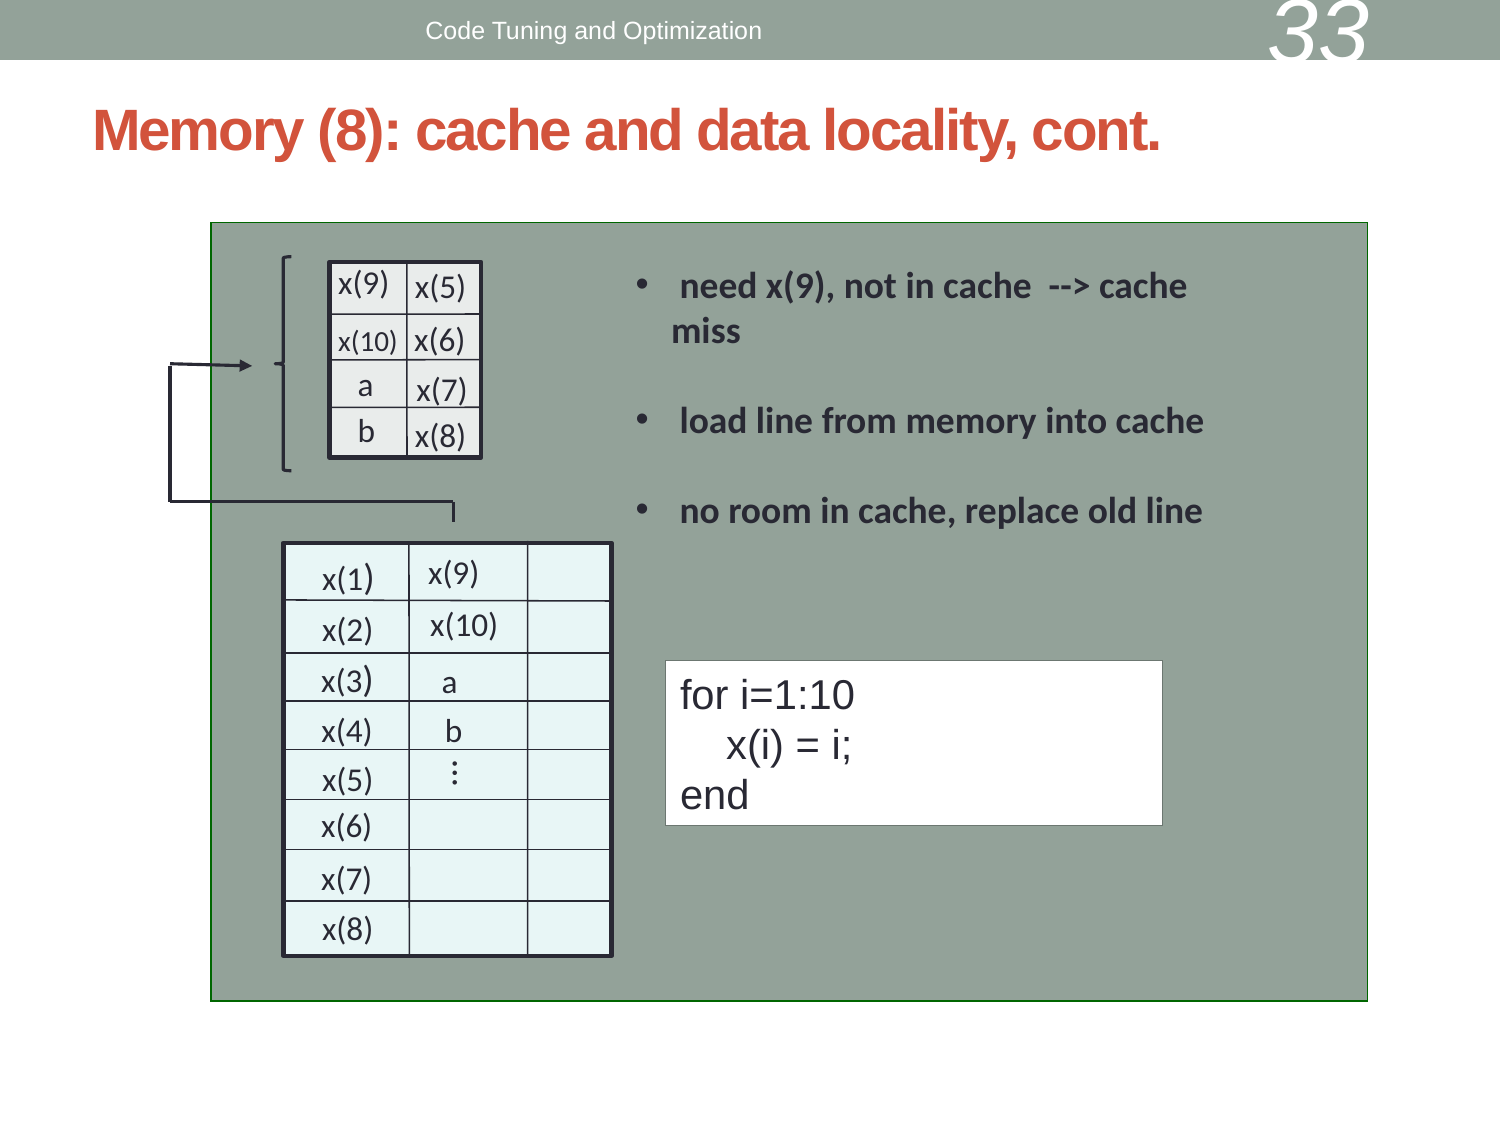

Code Tuning and Optimization
# Memory (8): cache and data locality, cont.
 need x(9), not in cache --> cache miss
 load line from memory into cache
 no room in cache, replace old line
x(9)
x(5)
x(6)
x(10)
a
x(7)
b
x(8)
x(9)
x(1)
x(10)
x(2)
x(3)
a
for i=1:10
 x(i) = i;
end
b
x(4)
x(5)
…
…
x(6)
x(7)
x(8)